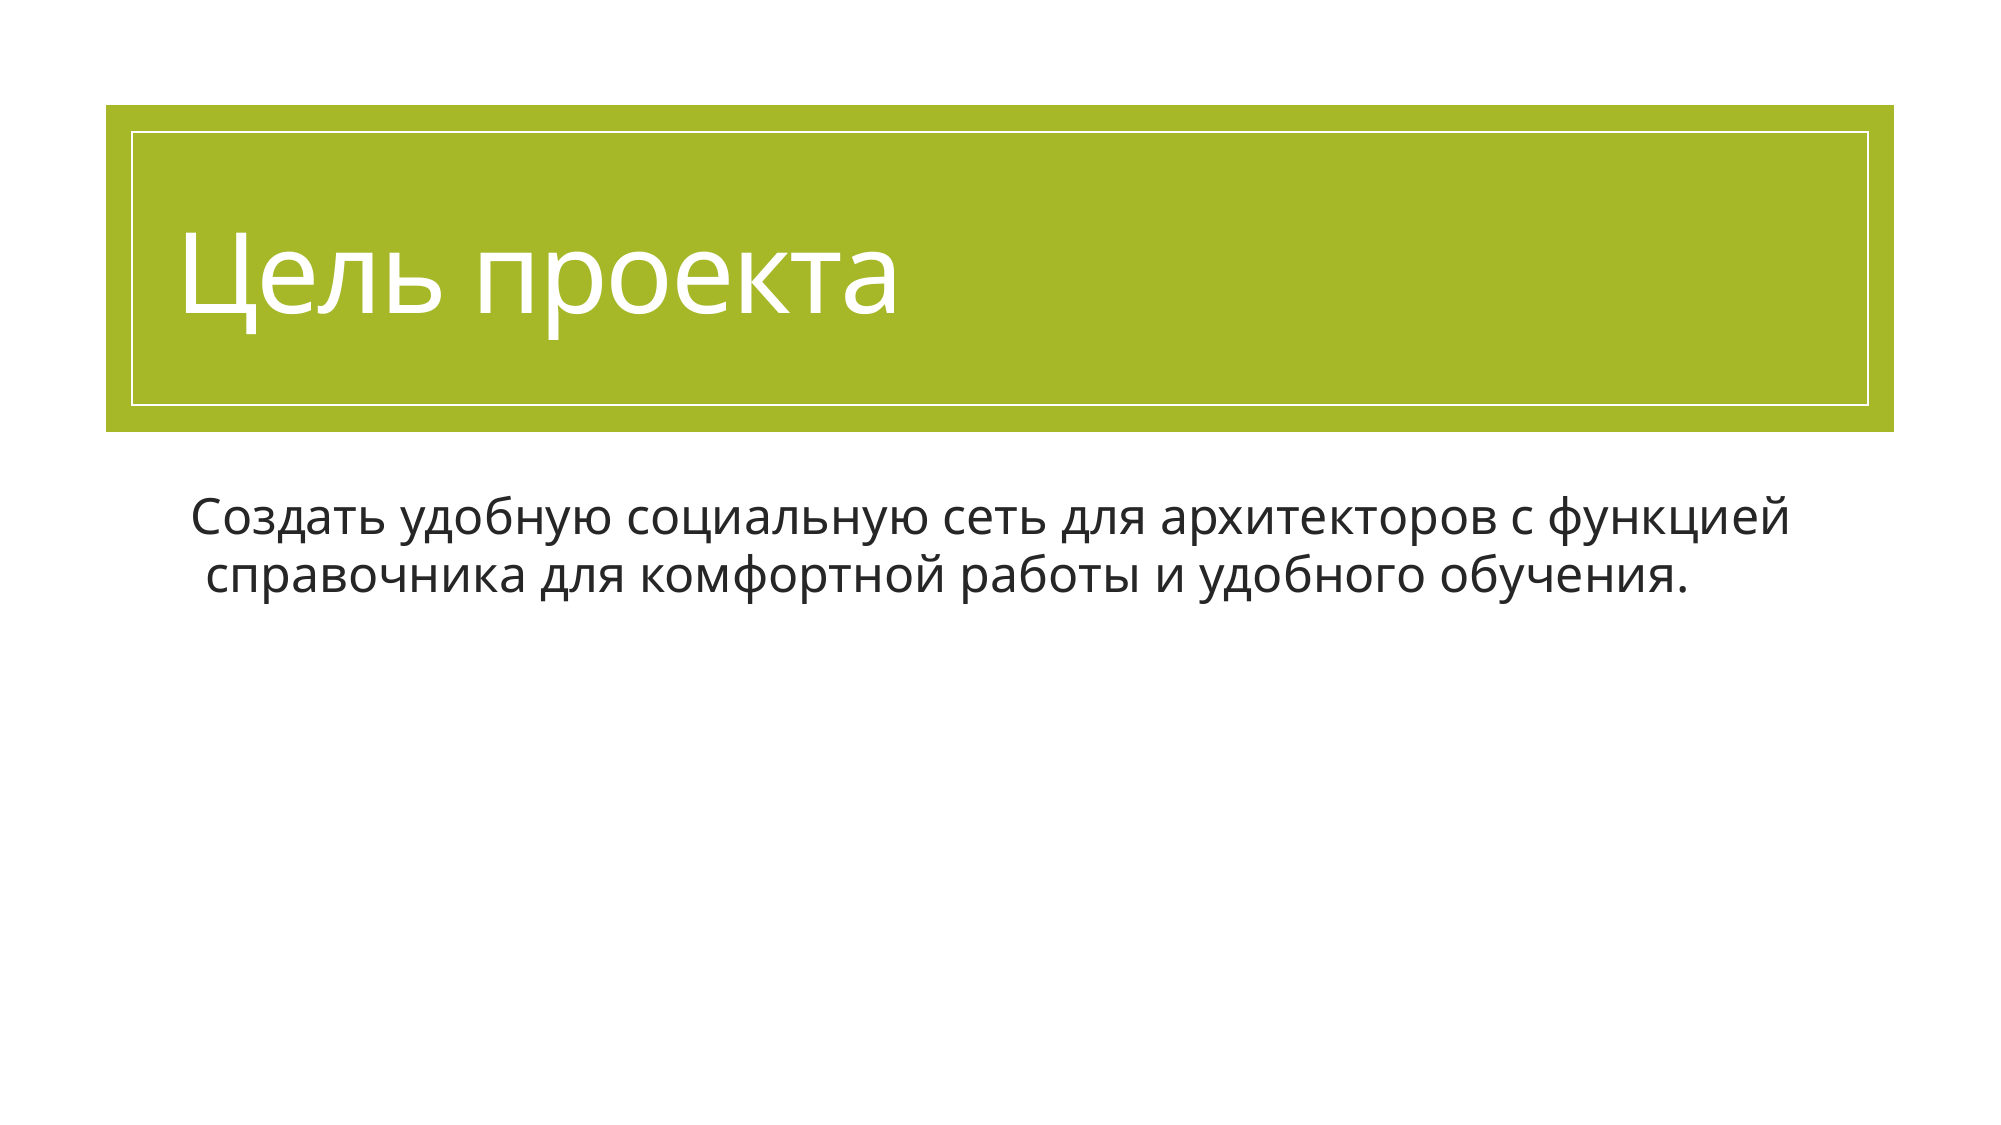

# Цель проекта
Создать удобную социальную сеть для архитекторов с функцией справочника для комфортной работы и удобного обучения.